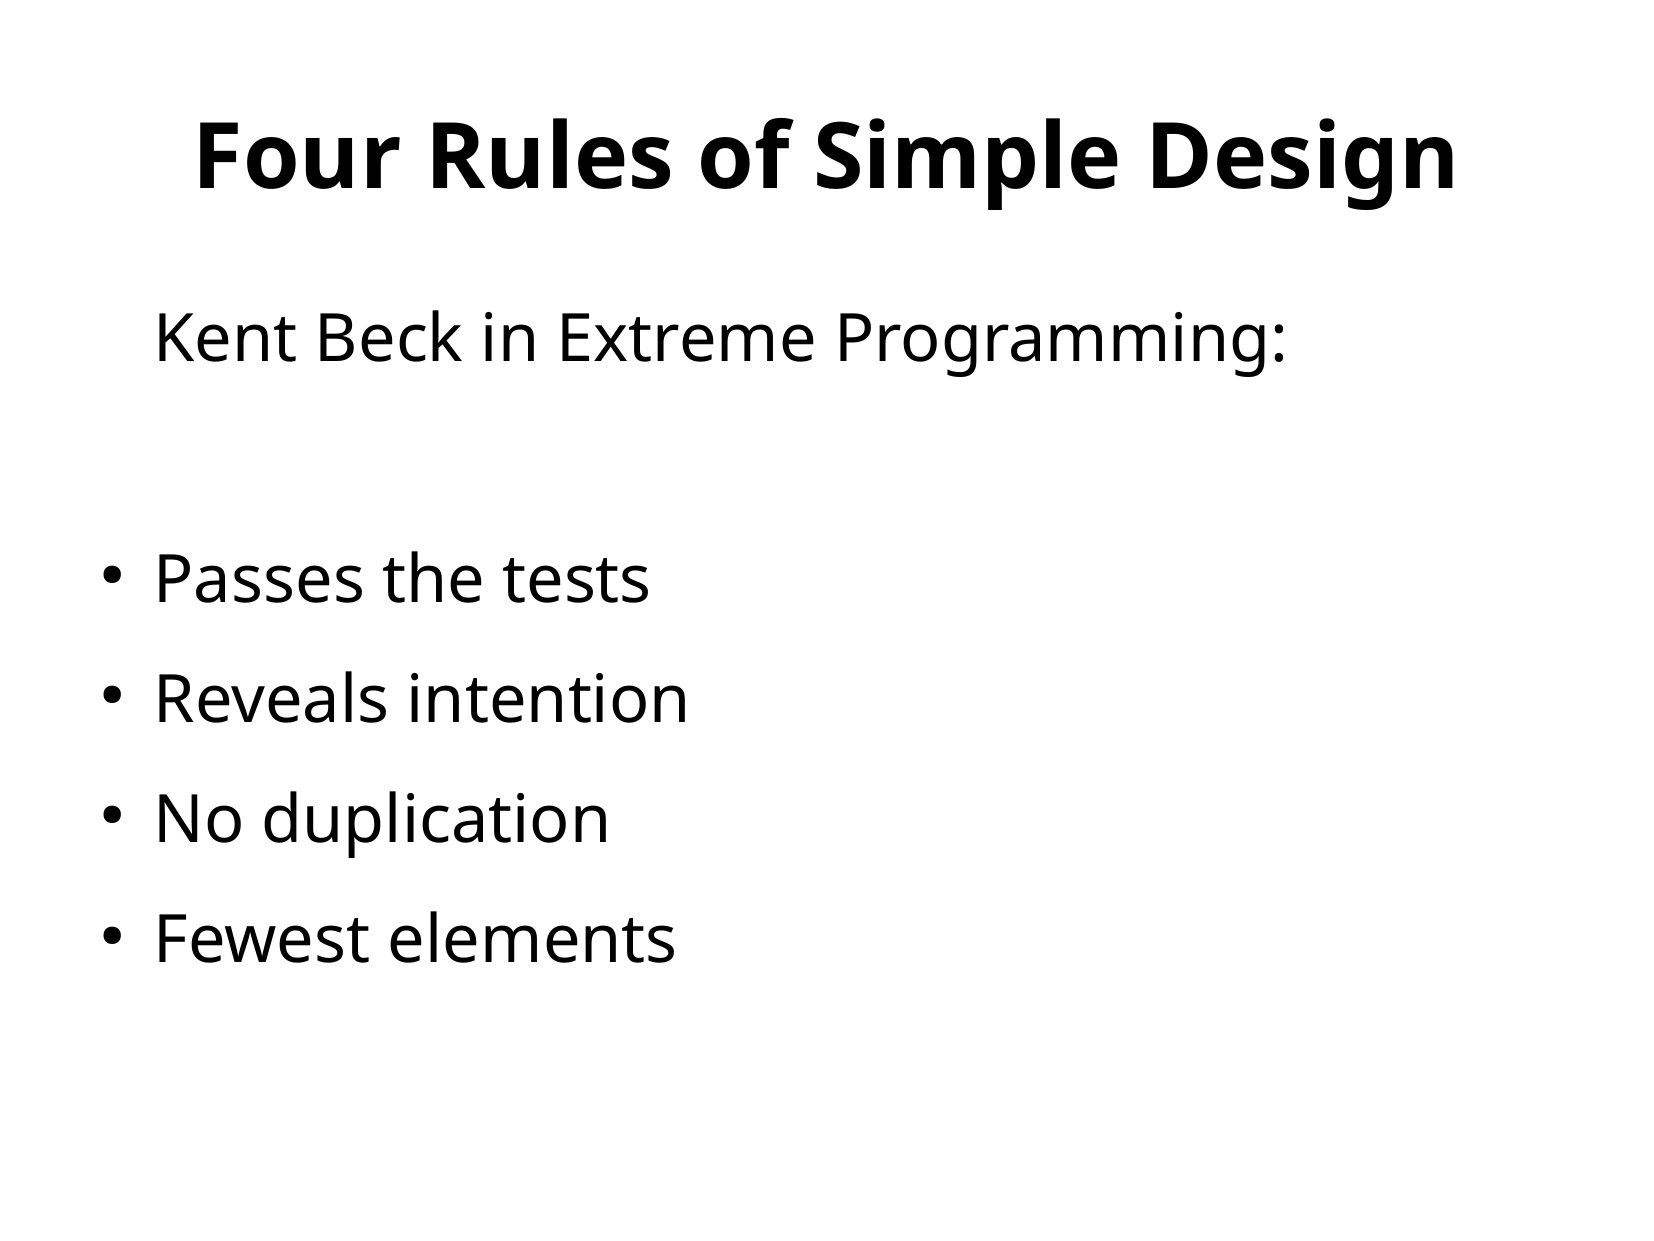

# Four Rules of Simple Design
Kent Beck in Extreme Programming:
Passes the tests
Reveals intention
No duplication
Fewest elements